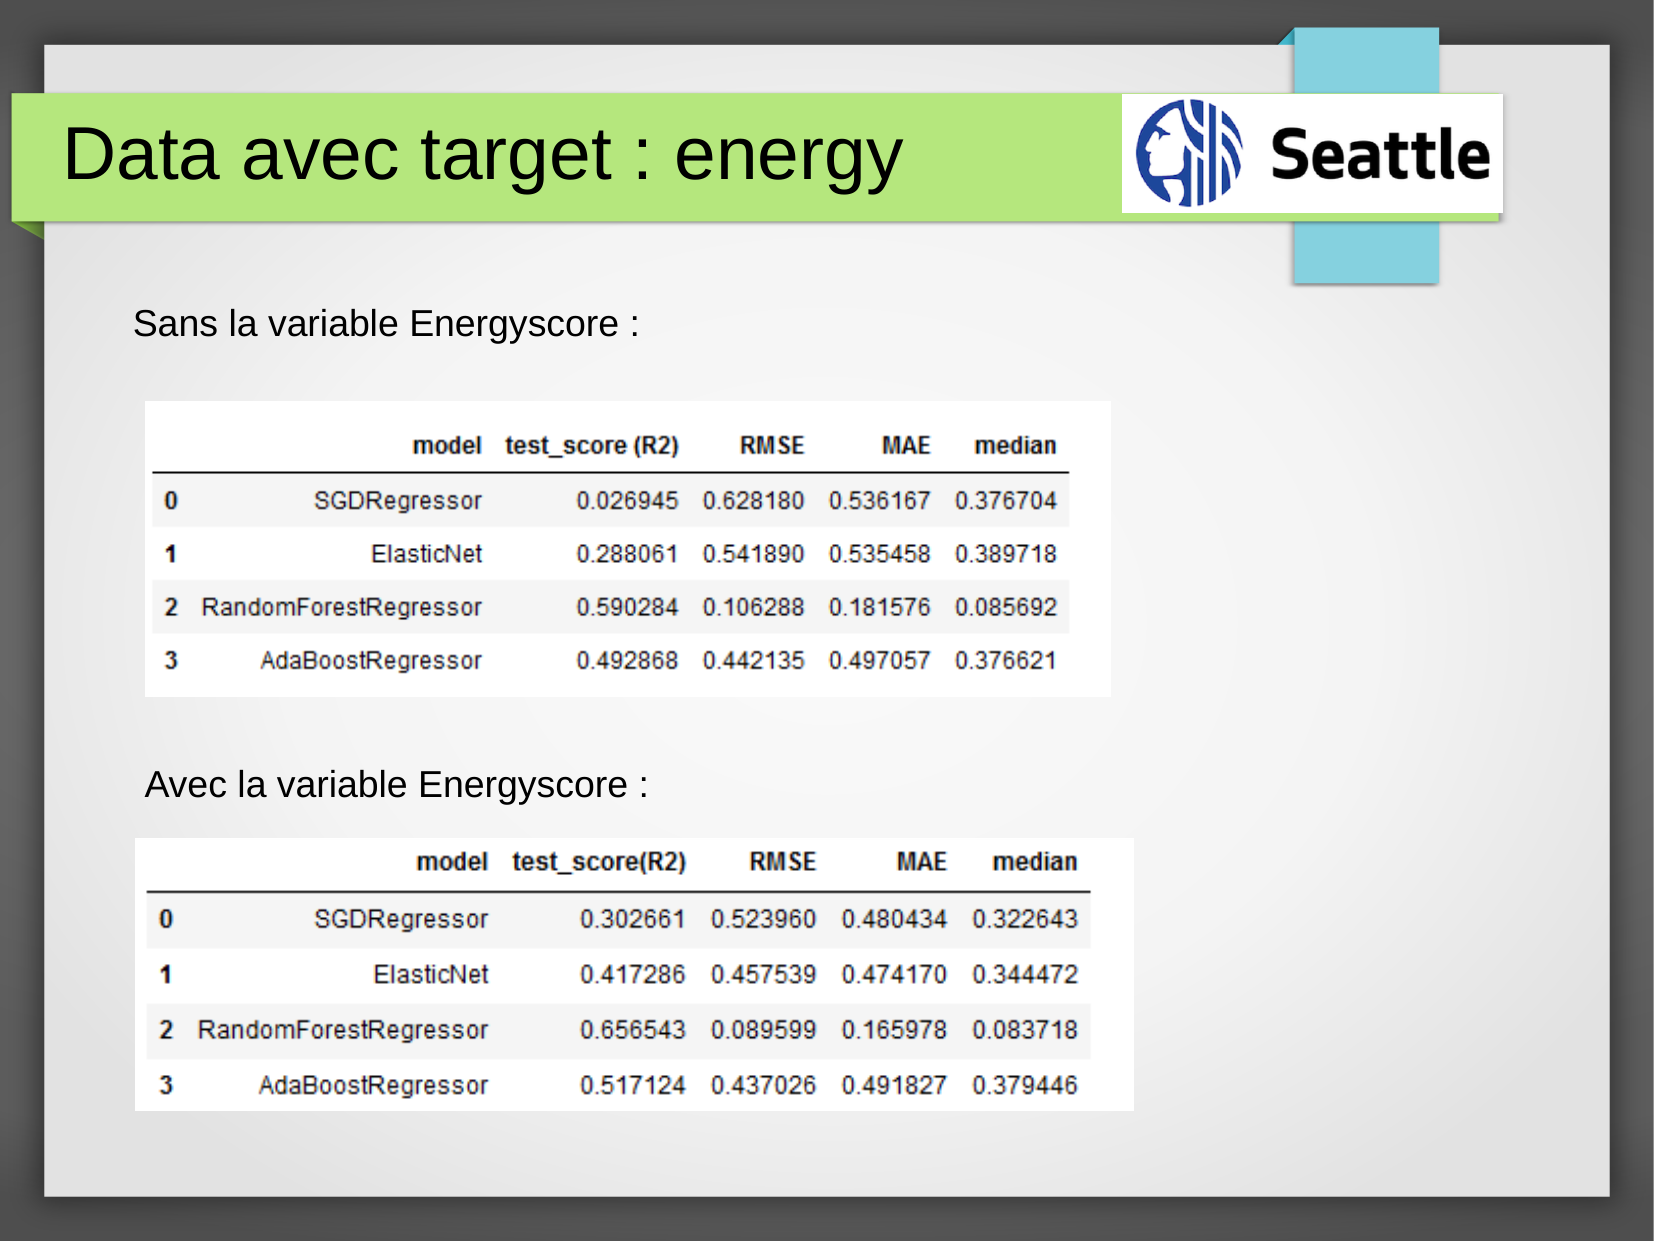

# Data avec target : energy
Sans la variable Energyscore :
Avec la variable Energyscore :